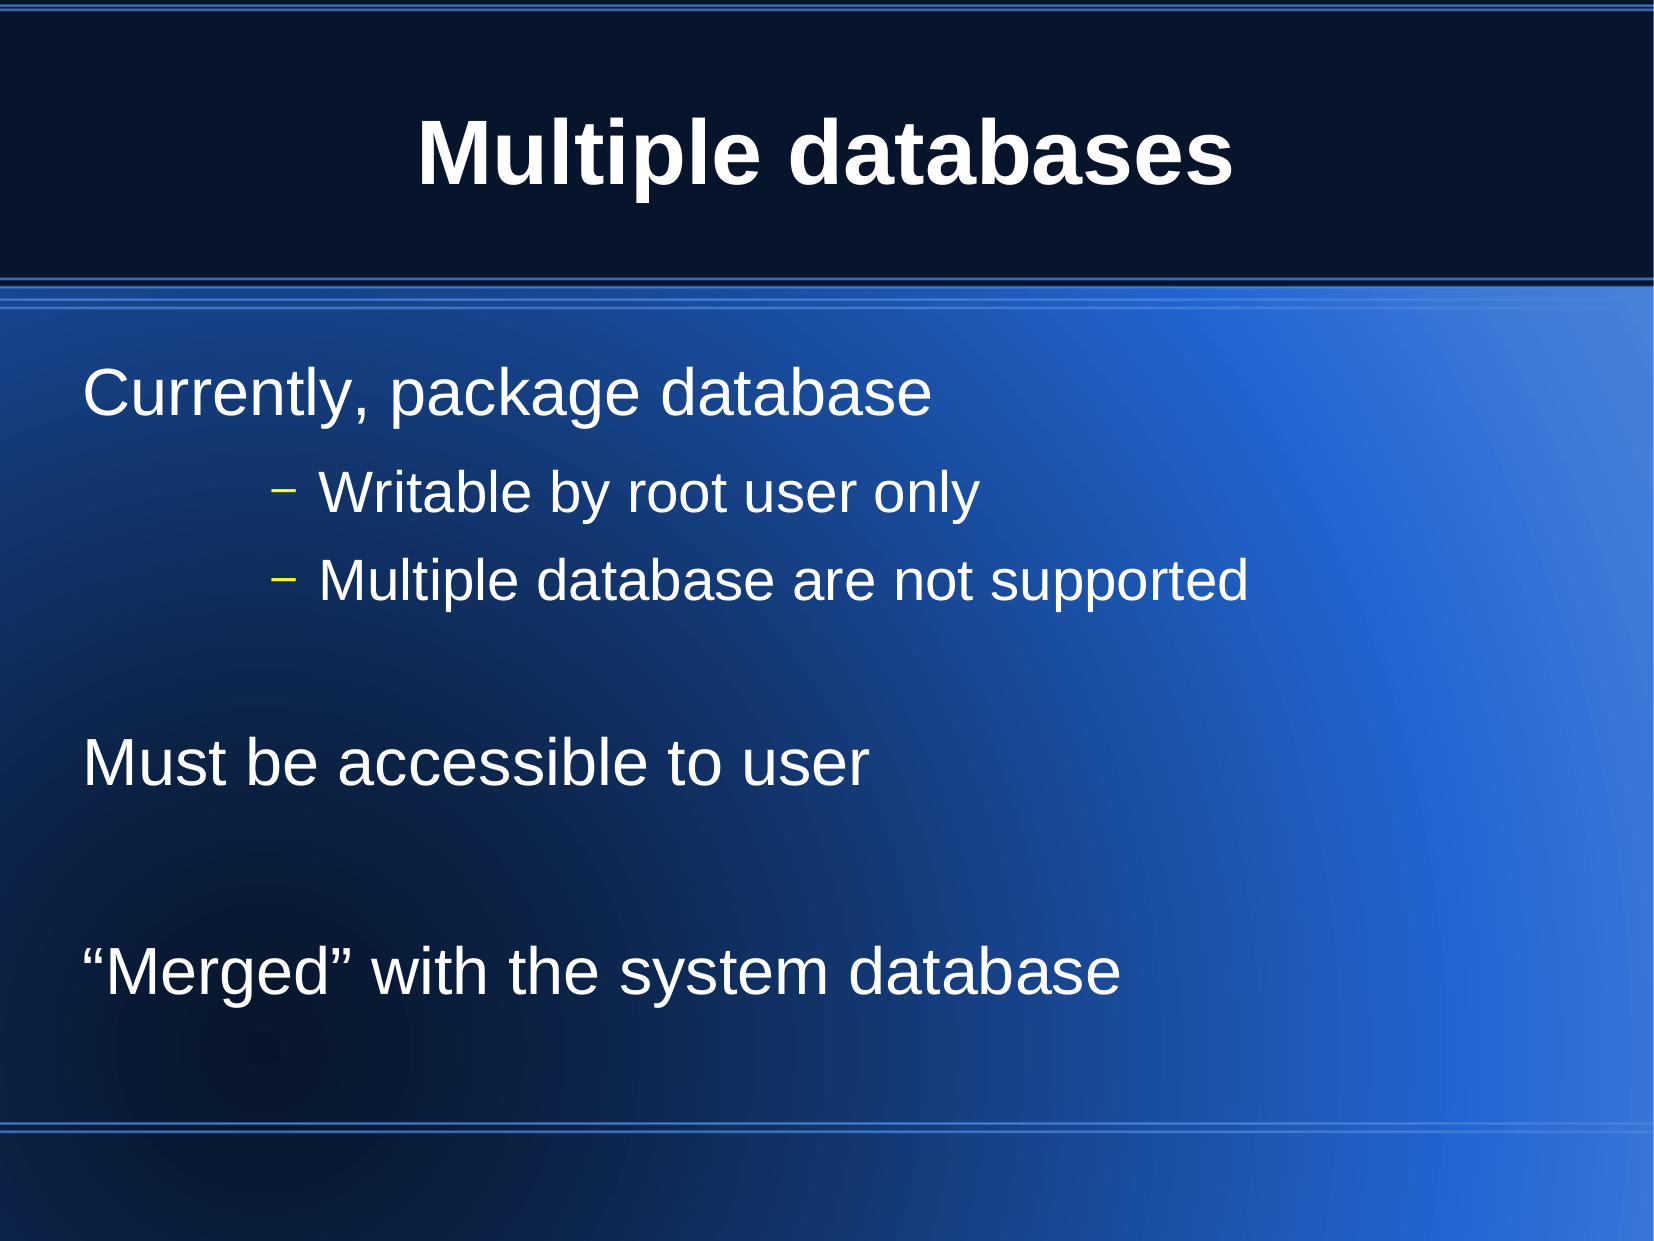

# Multiple databases
Currently, package database
Writable by root user only
Multiple database are not supported
Must be accessible to user
“Merged” with the system database